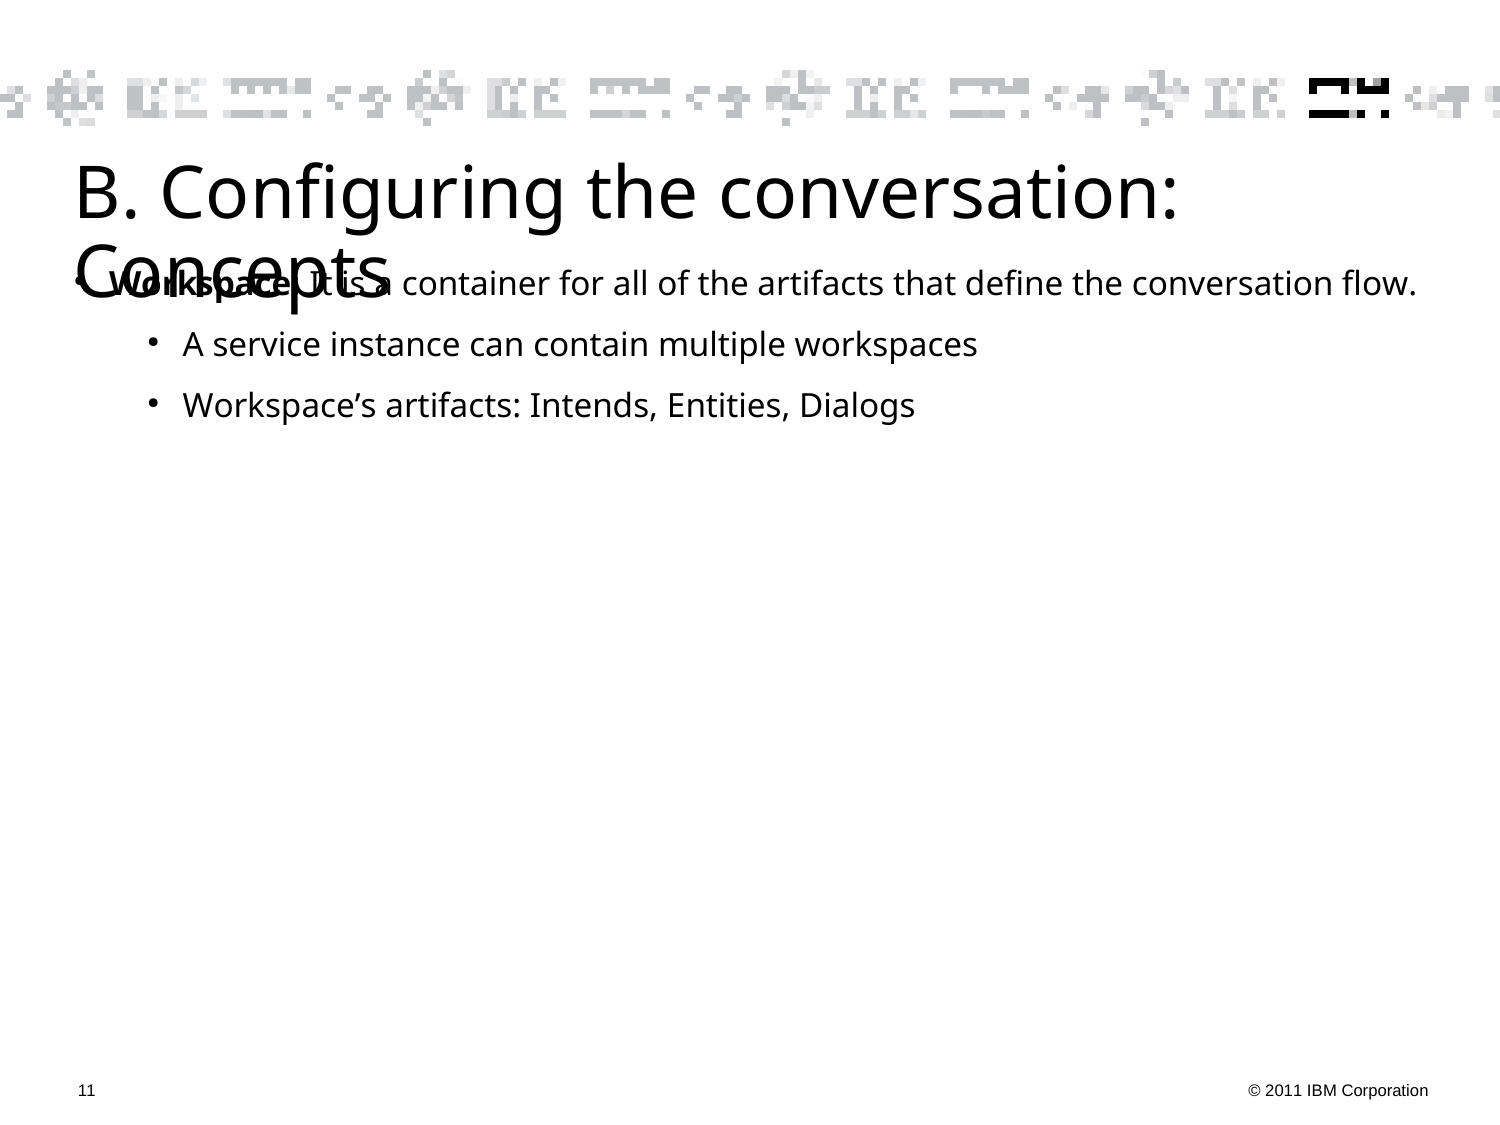

# B. Configuring the conversation: Concepts
Workspace: It is a container for all of the artifacts that define the conversation flow.
A service instance can contain multiple workspaces
Workspace’s artifacts: Intends, Entities, Dialogs
11